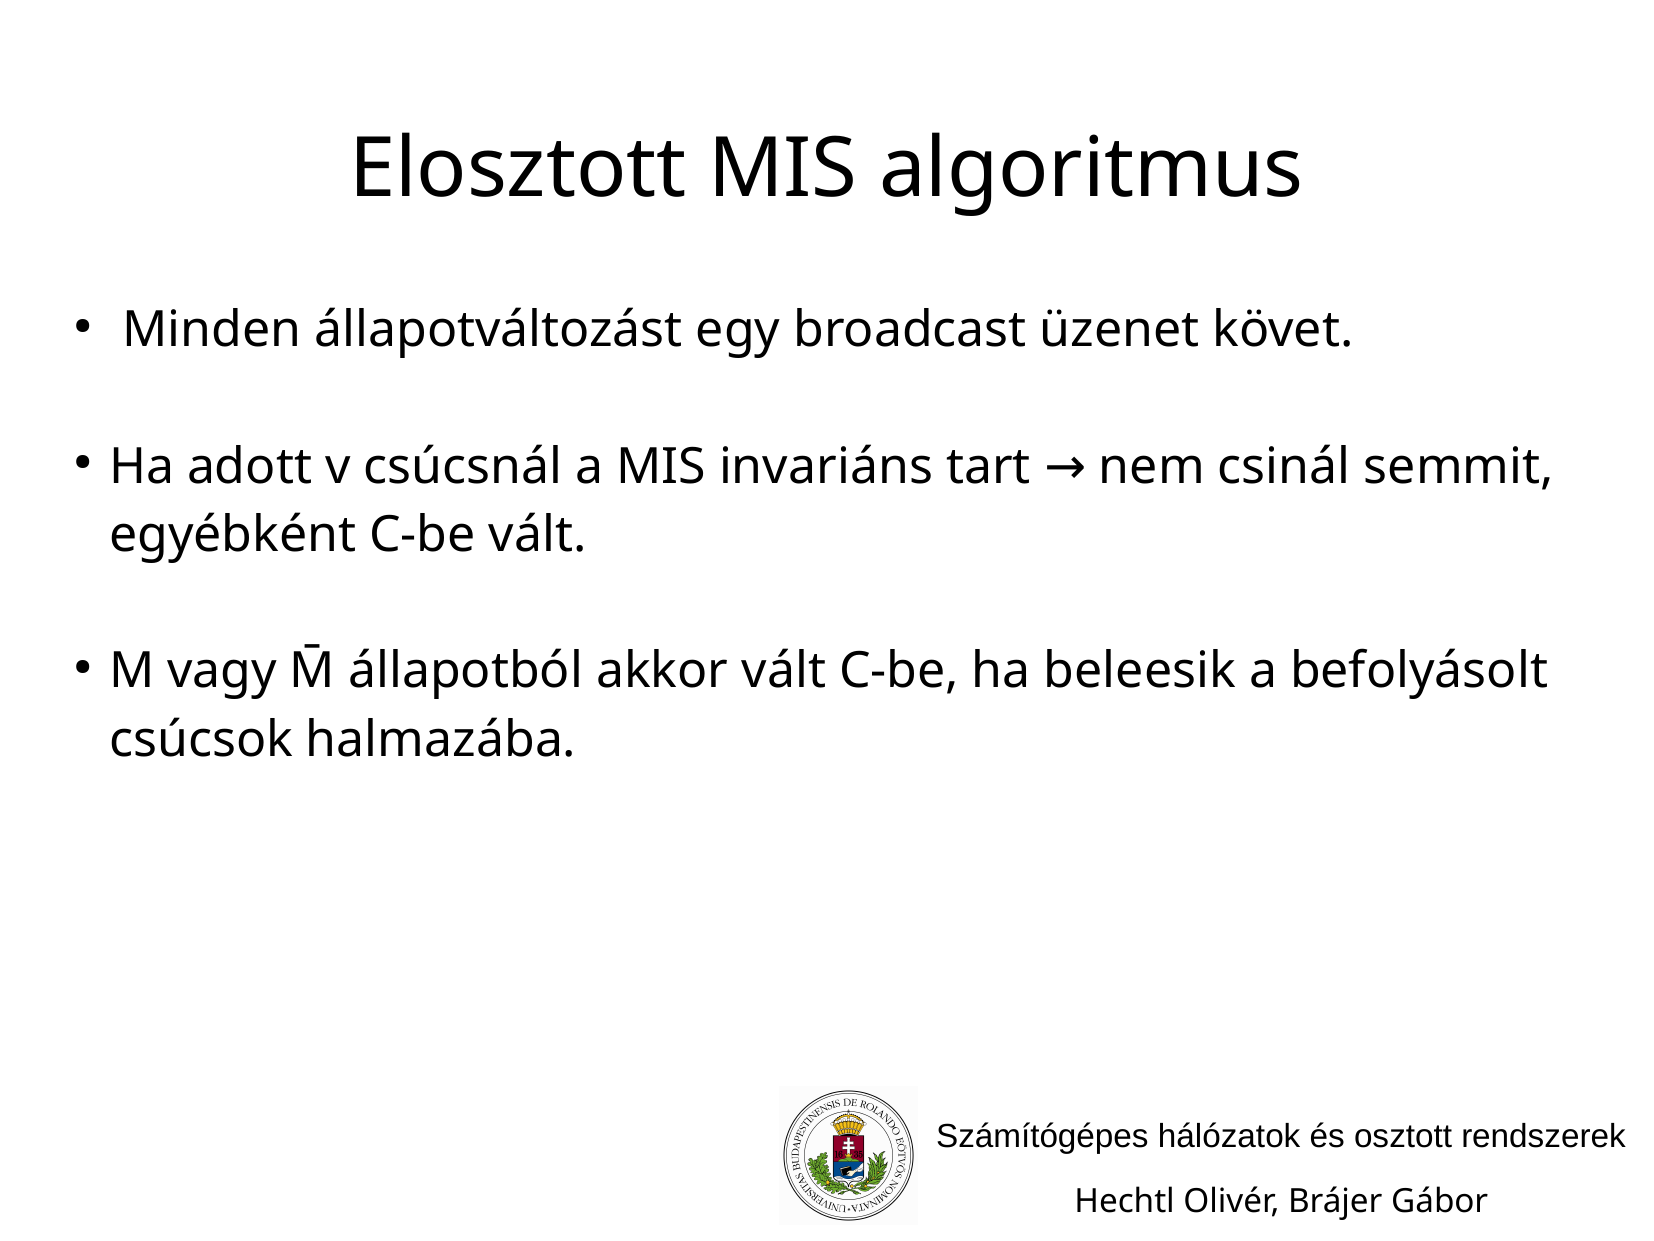

# Elosztott MIS algoritmus
 Minden állapotváltozást egy broadcast üzenet követ.
Ha adott v csúcsnál a MIS invariáns tart → nem csinál semmit, egyébként C-be vált.
M vagy M̄ állapotból akkor vált C-be, ha beleesik a befolyásolt csúcsok halmazába.
Számítógépes hálózatok és osztott rendszerek
Hechtl Olivér, Brájer Gábor